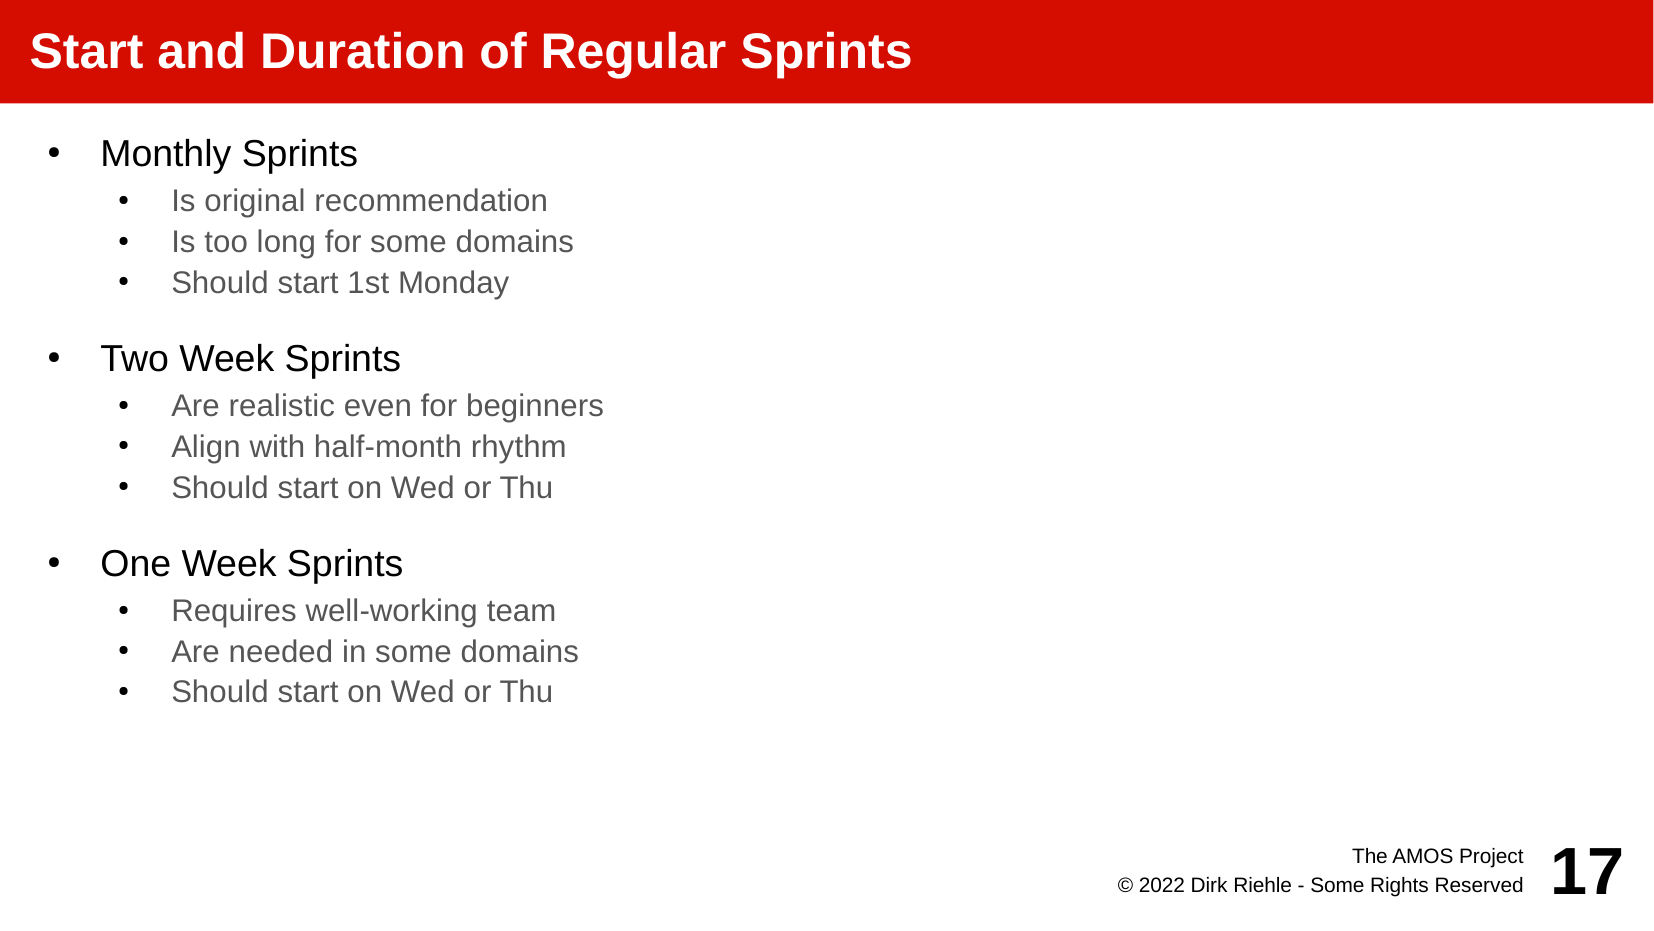

# Start and Duration of Regular Sprints
Monthly Sprints
Is original recommendation
Is too long for some domains
Should start 1st Monday
Two Week Sprints
Are realistic even for beginners
Align with half-month rhythm
Should start on Wed or Thu
One Week Sprints
Requires well-working team
Are needed in some domains
Should start on Wed or Thu
The AMOS Project
17
© 2022 Dirk Riehle - Some Rights Reserved